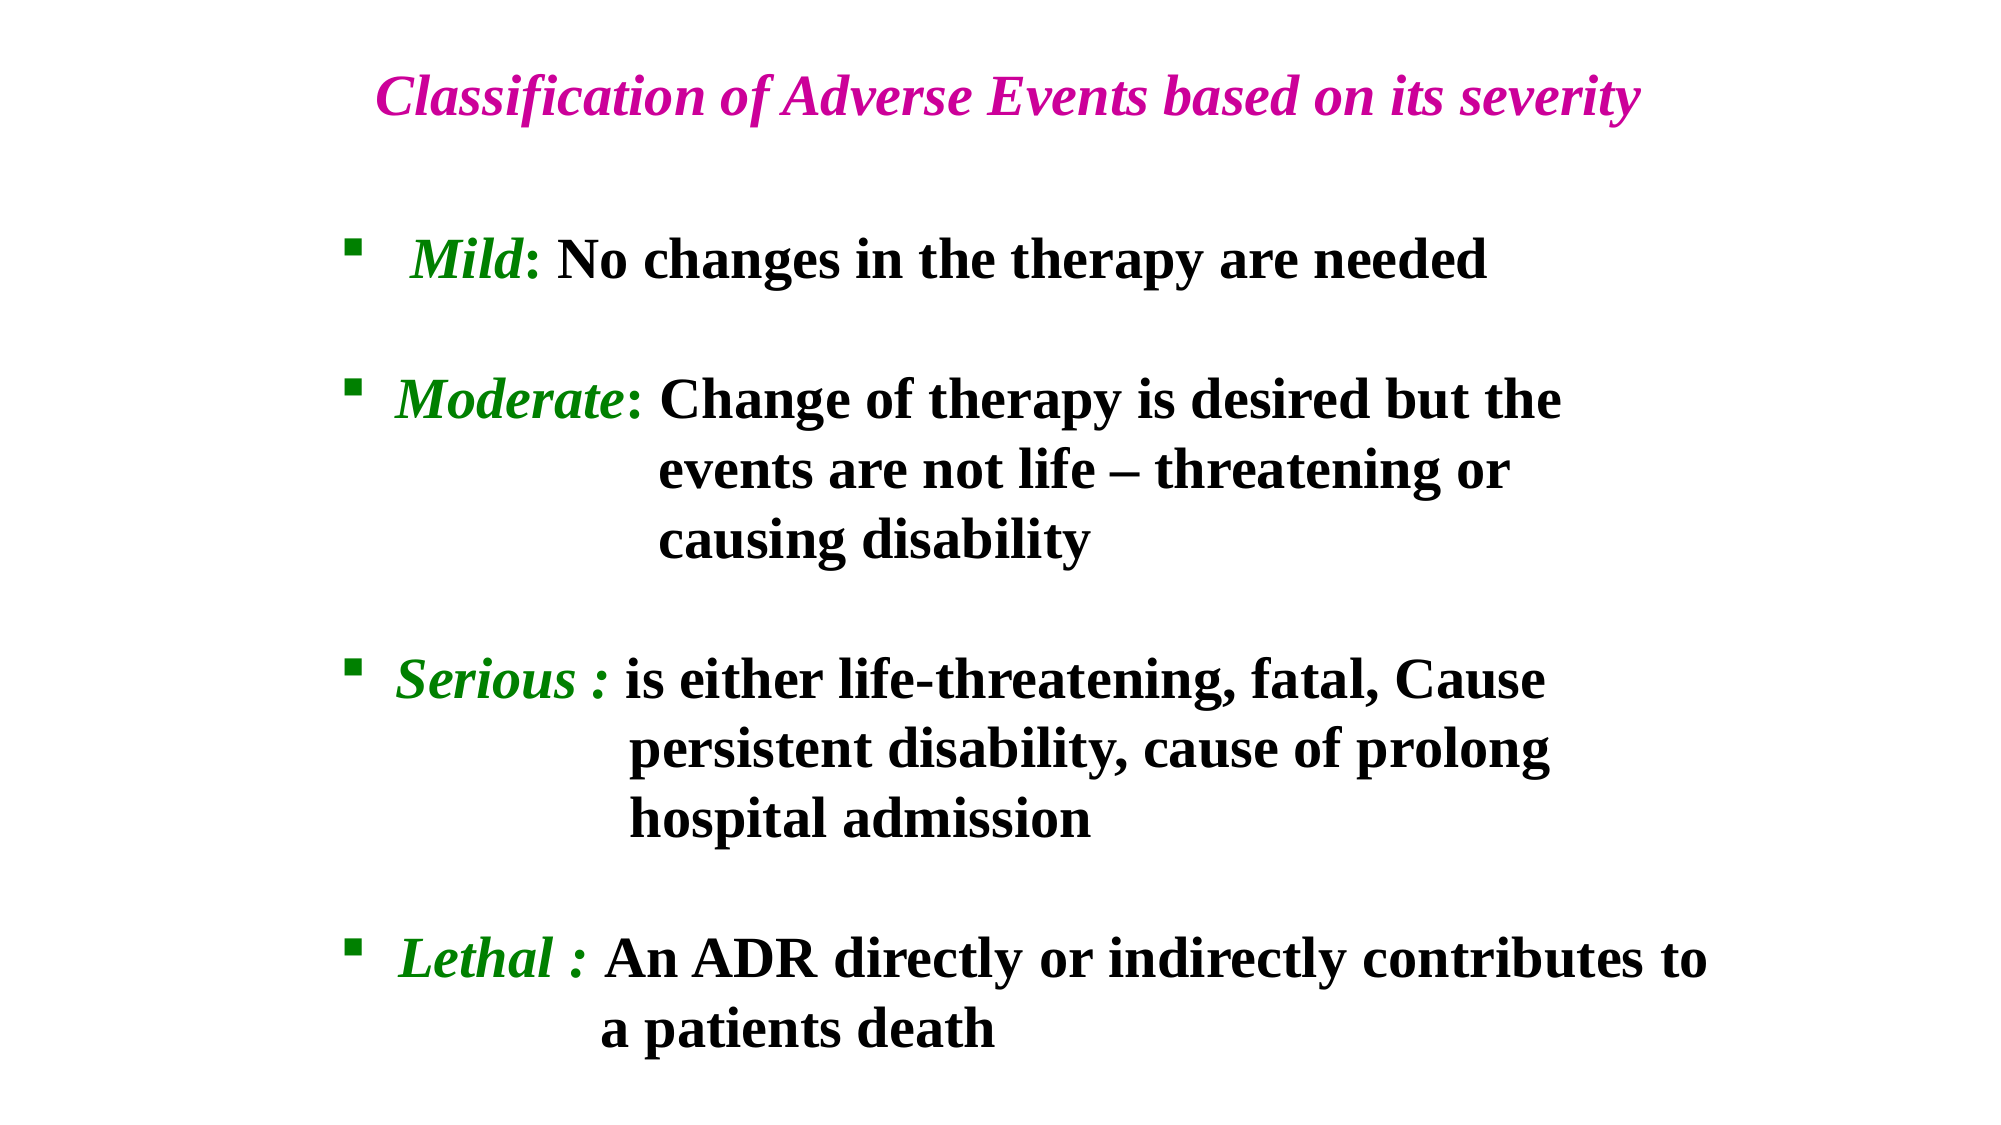

Classification of Adverse Events based on its severity
 Mild: No changes in the therapy are needed
 Moderate: Change of therapy is desired but the
 events are not life – threatening or
 causing disability
 Serious : is either life-threatening, fatal, Cause
 persistent disability, cause of prolong
 hospital admission
 Lethal : An ADR directly or indirectly contributes to
 a patients death